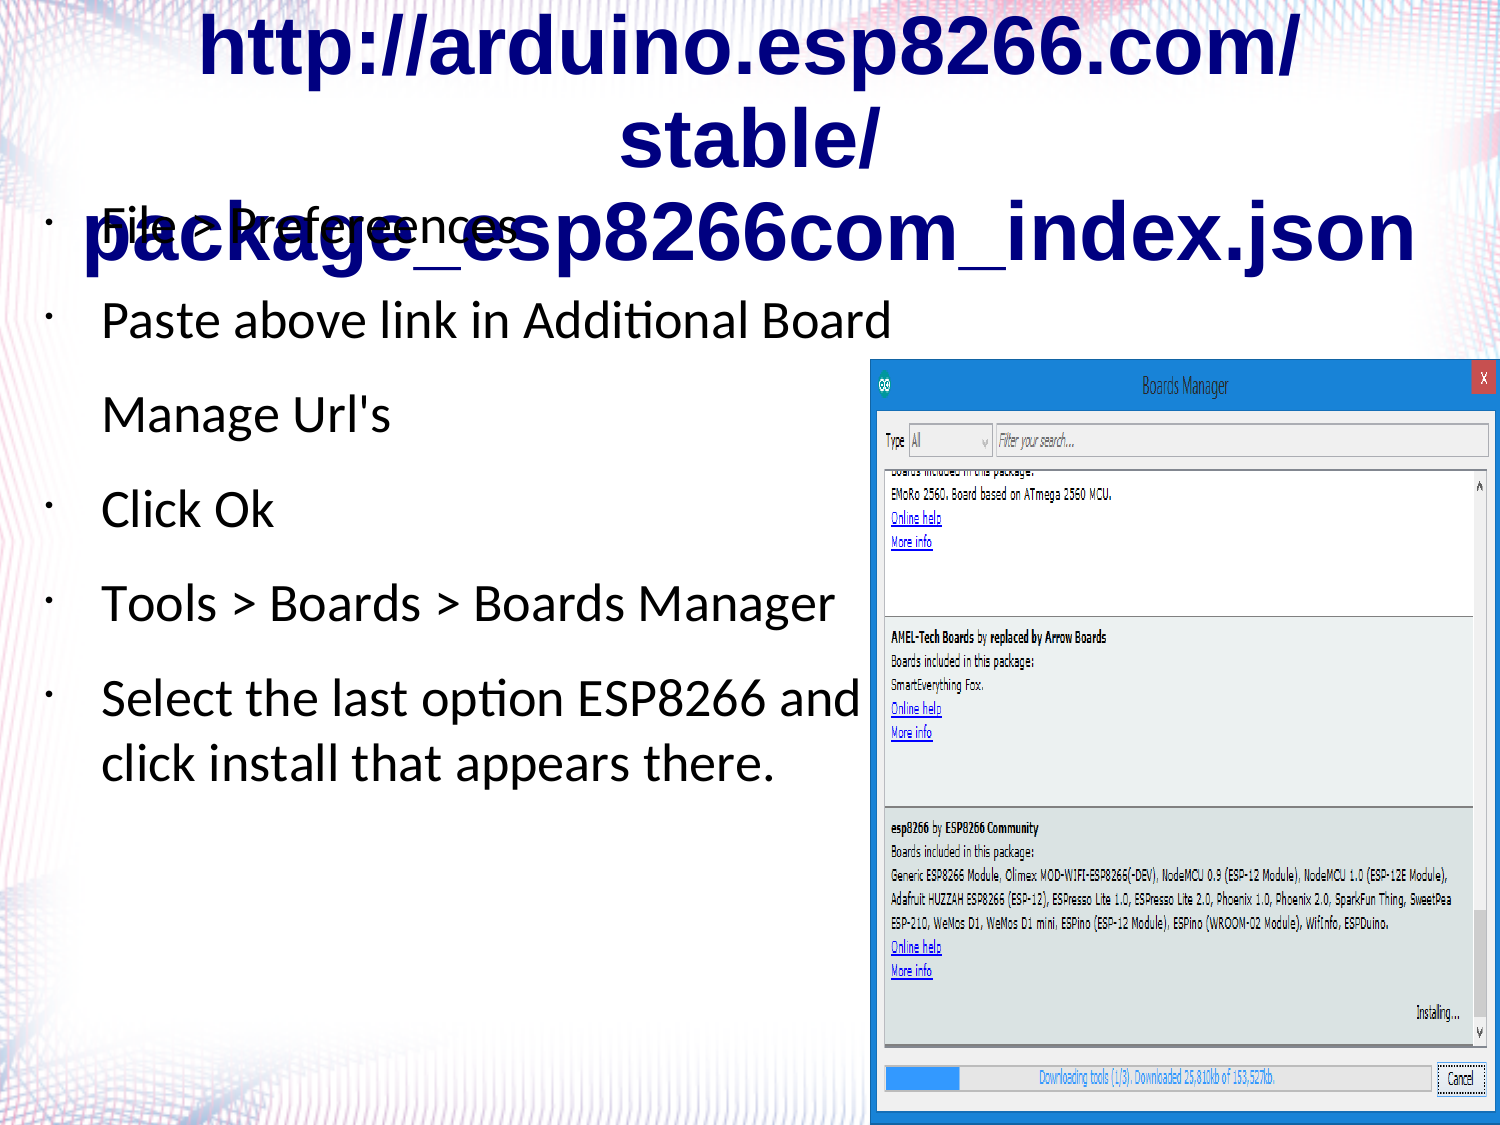

# http://arduino.esp8266.com/stable/package_esp8266com_index.json
File > Prefereences
Paste above link in Additional Board
Manage Url's
Click Ok
Tools > Boards > Boards Manager
Select the last option ESP8266 and click install that appears there.